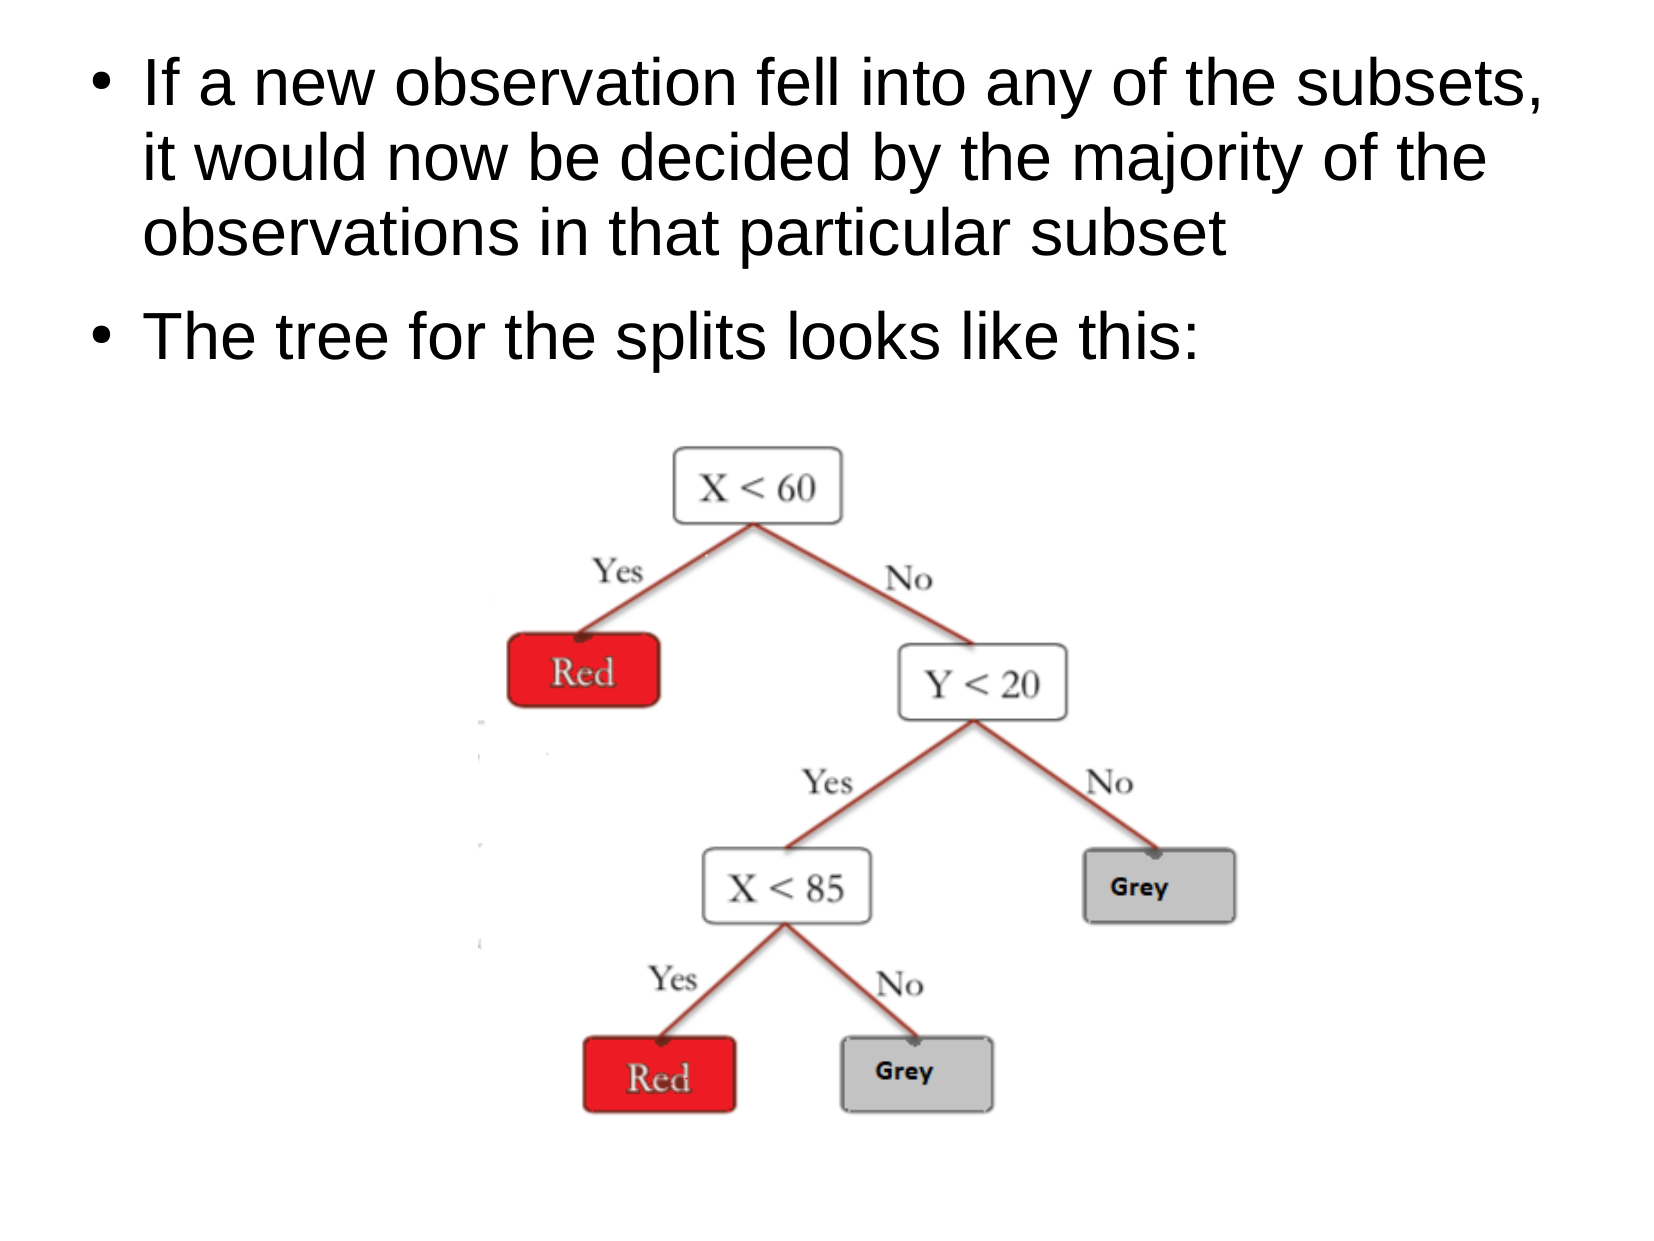

# If a new observation fell into any of the subsets, it would now be decided by the majority of the observations in that particular subset
The tree for the splits looks like this: